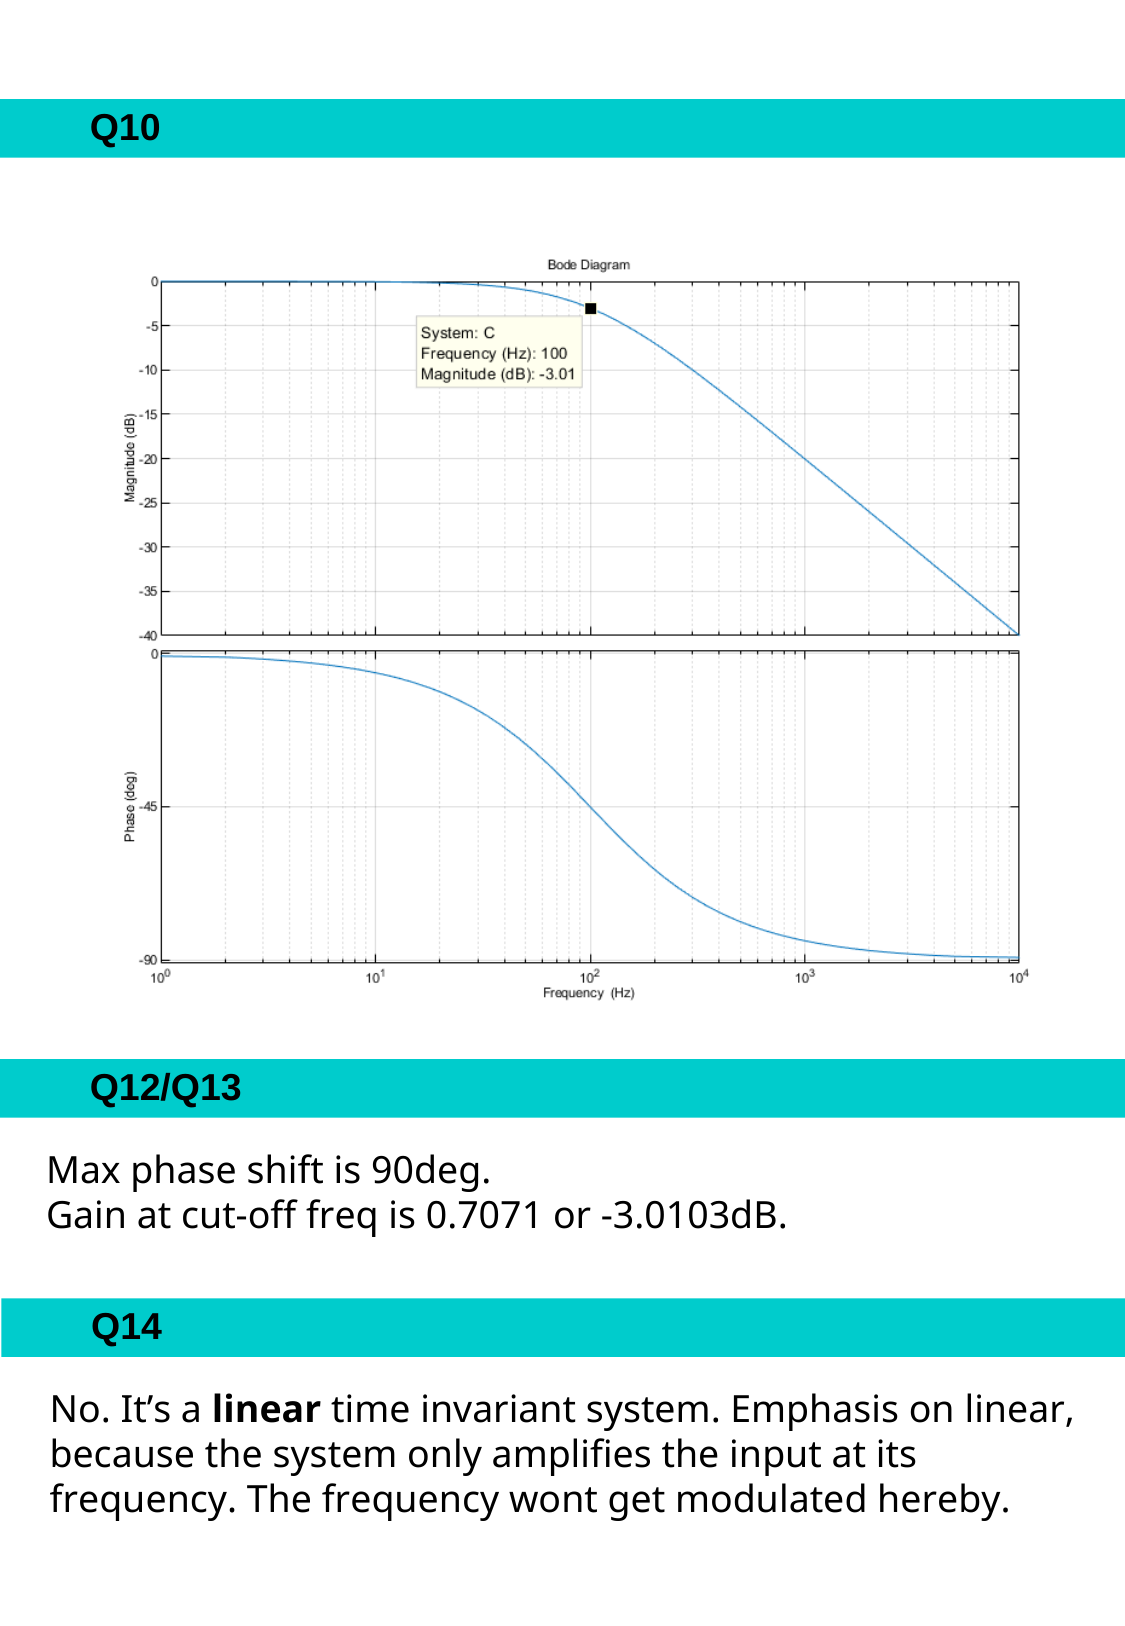

Q10
	Q12/Q13
Max phase shift is 90deg.
Gain at cut-off freq is 0.7071 or -3.0103dB.
	Q14
No. It’s a linear time invariant system. Emphasis on linear, because the system only amplifies the input at its frequency. The frequency wont get modulated hereby.